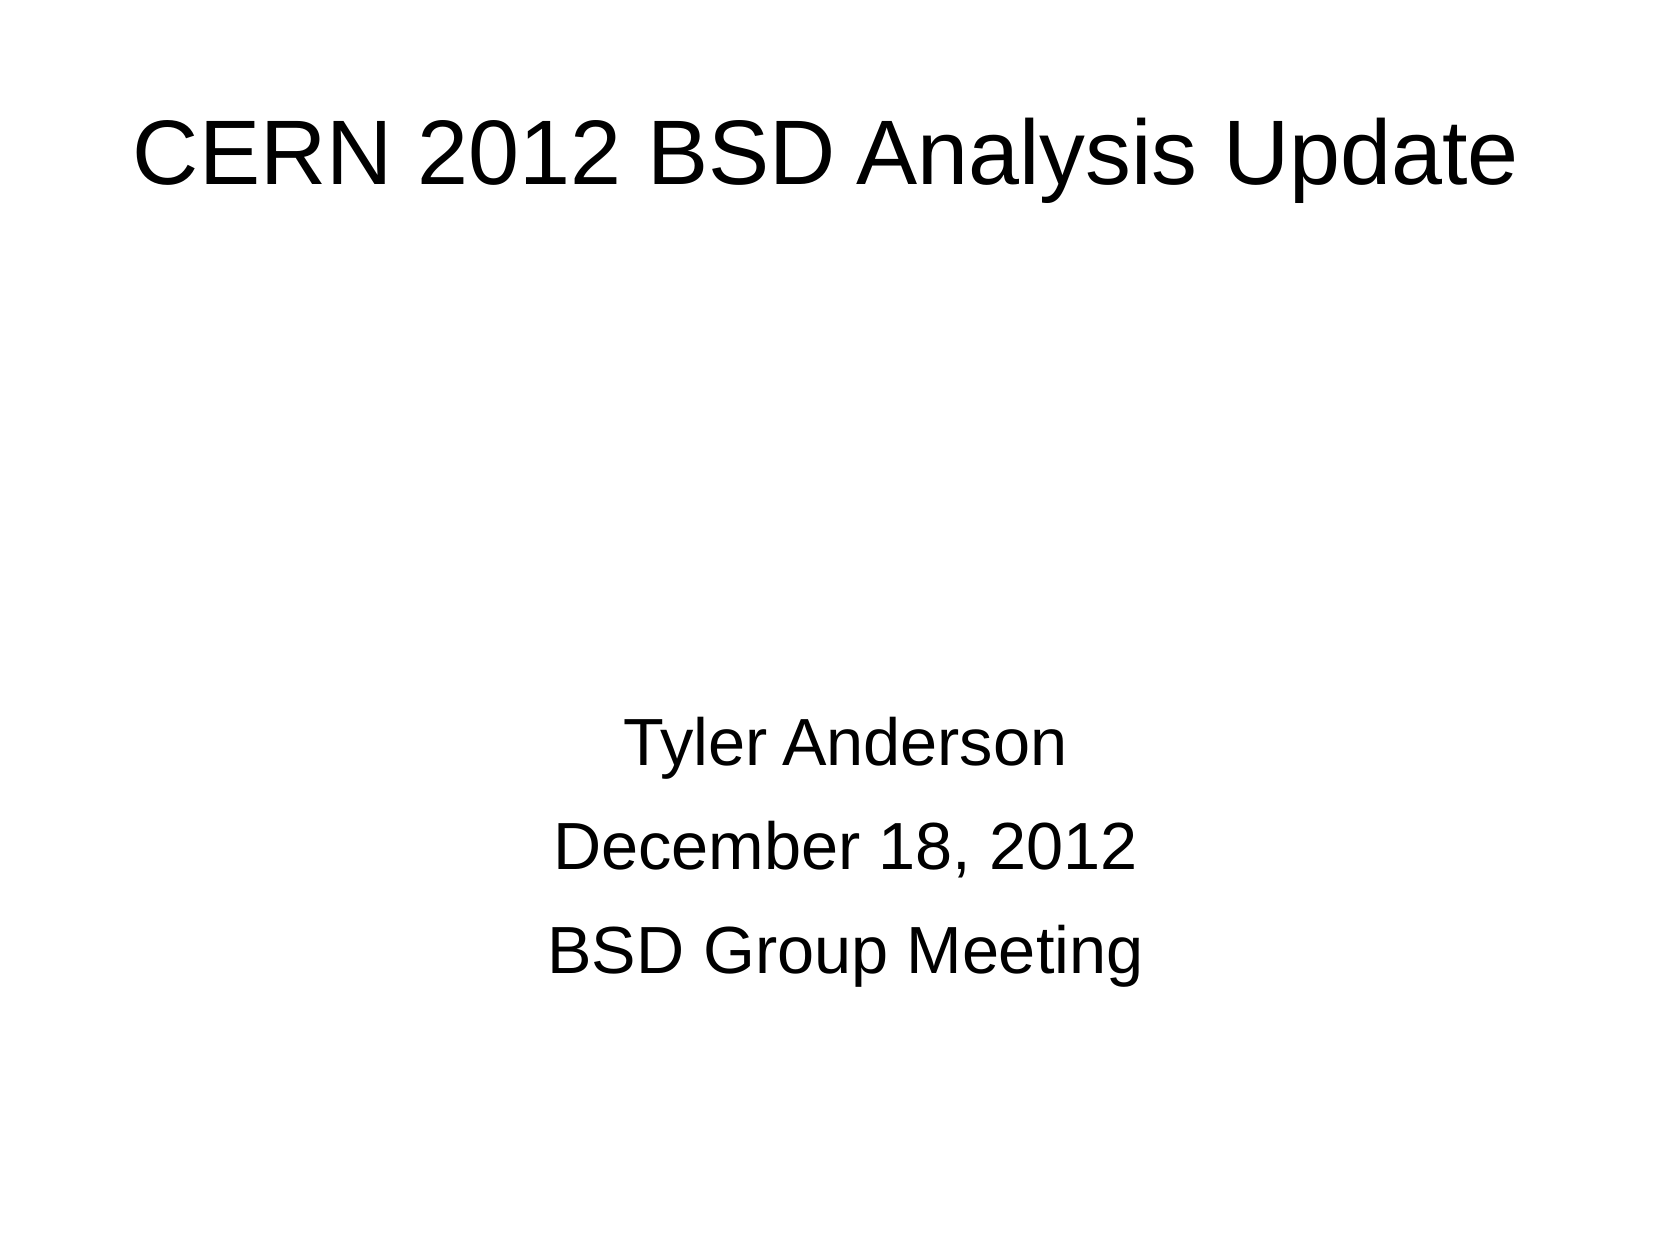

# CERN 2012 BSD Analysis Update
Tyler Anderson
December 18, 2012
BSD Group Meeting